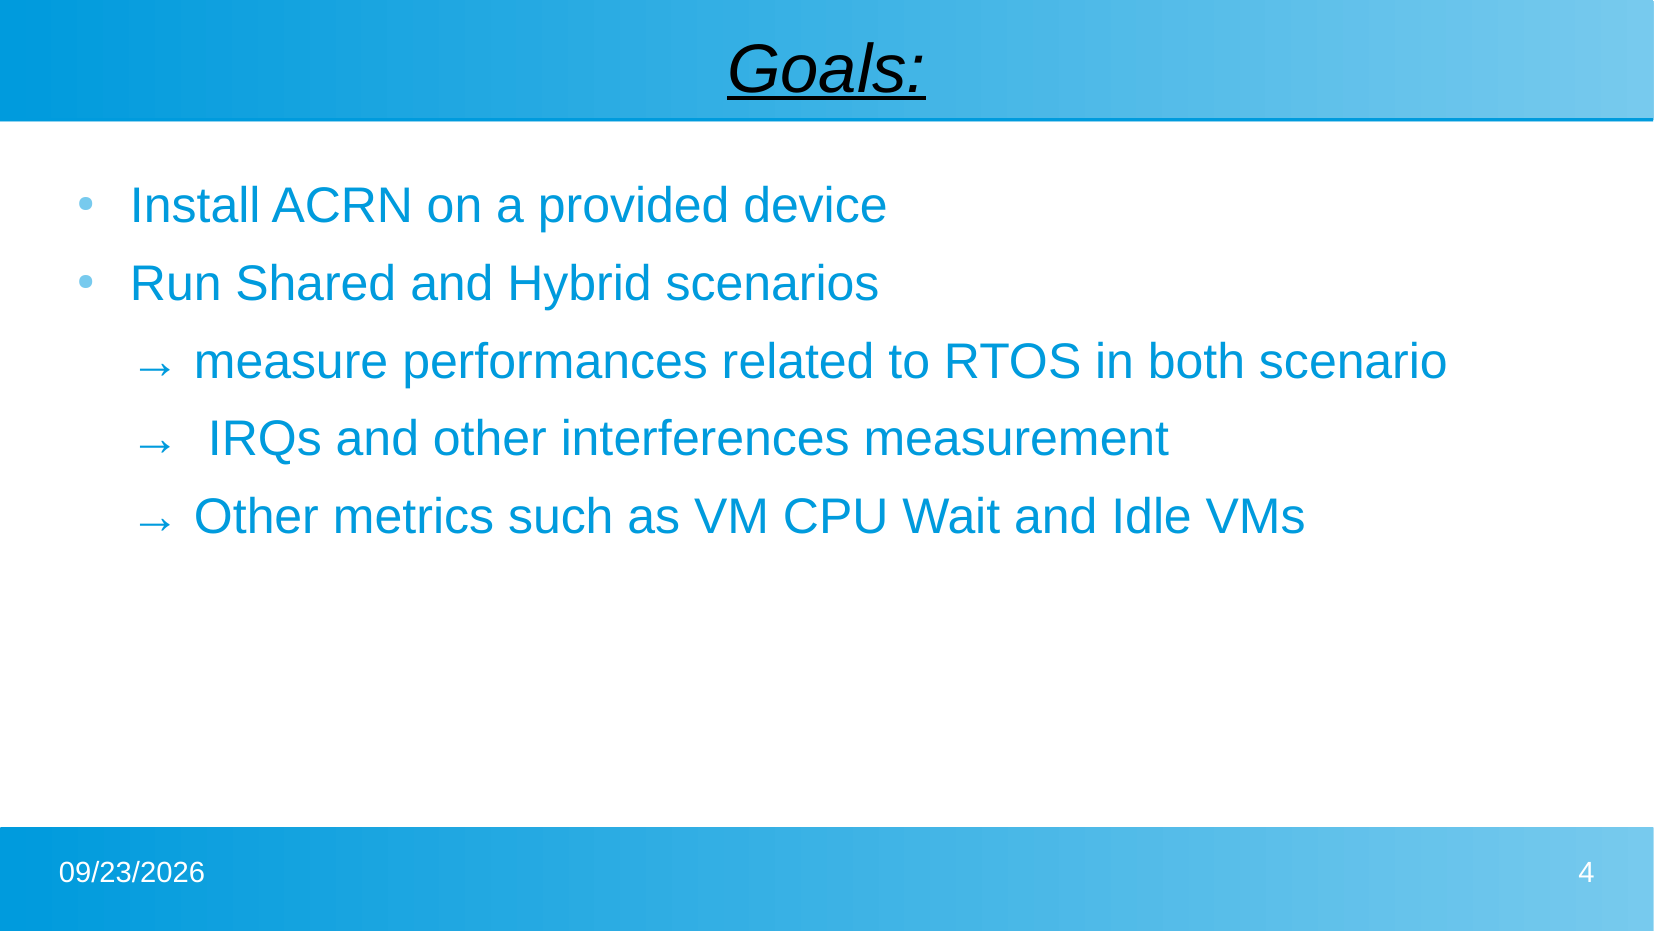

# Goals:
Install ACRN on a provided device
Run Shared and Hybrid scenarios
→ measure performances related to RTOS in both scenario
→ IRQs and other interferences measurement
→ Other metrics such as VM CPU Wait and Idle VMs
4